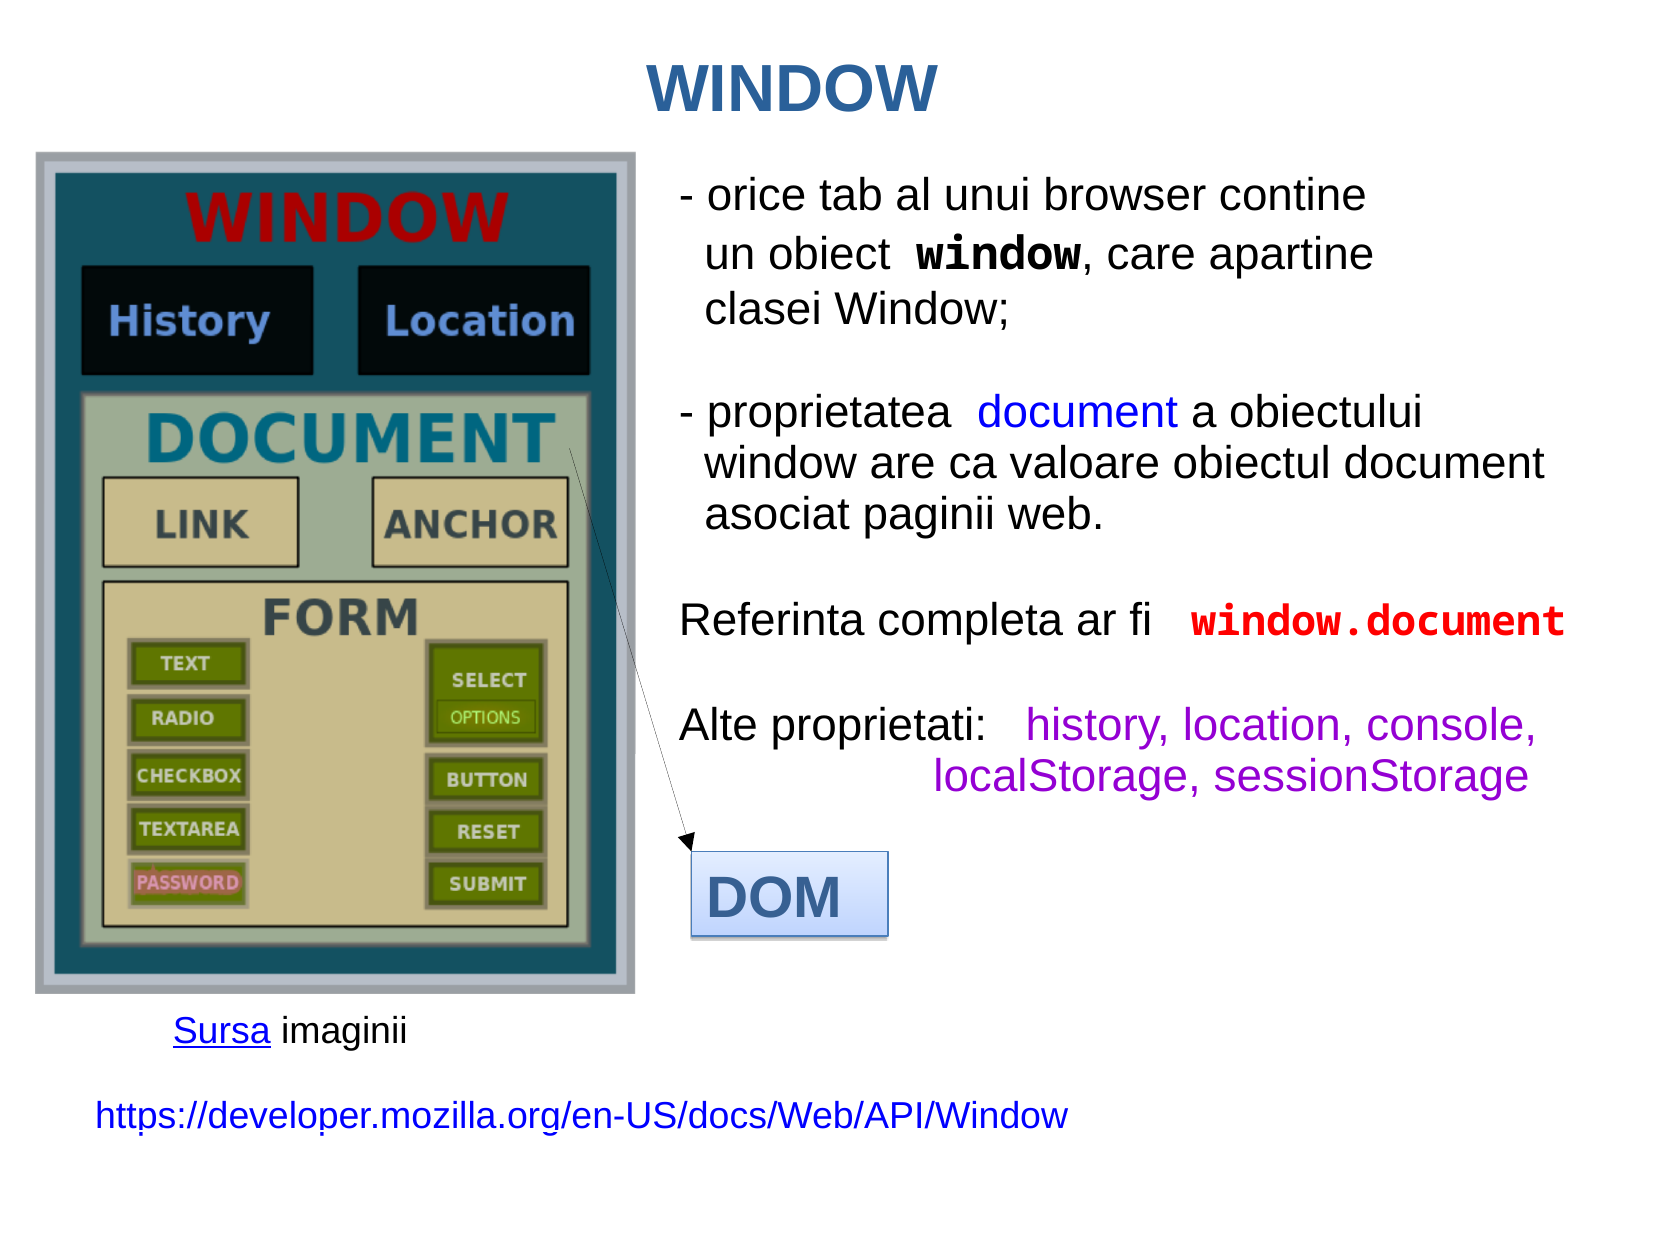

WINDOW
 - orice tab al unui browser contine
 un obiect window, care apartine
 clasei Window;
 - proprietatea document a obiectului window are ca valoare obiectul document
 asociat paginii web.
 Referinta completa ar fi window.document
 Alte proprietati: history, location, console, localStorage, sessionStorage
DOM
Sursa imaginii
https://developer.mozilla.org/en-US/docs/Web/API/Window